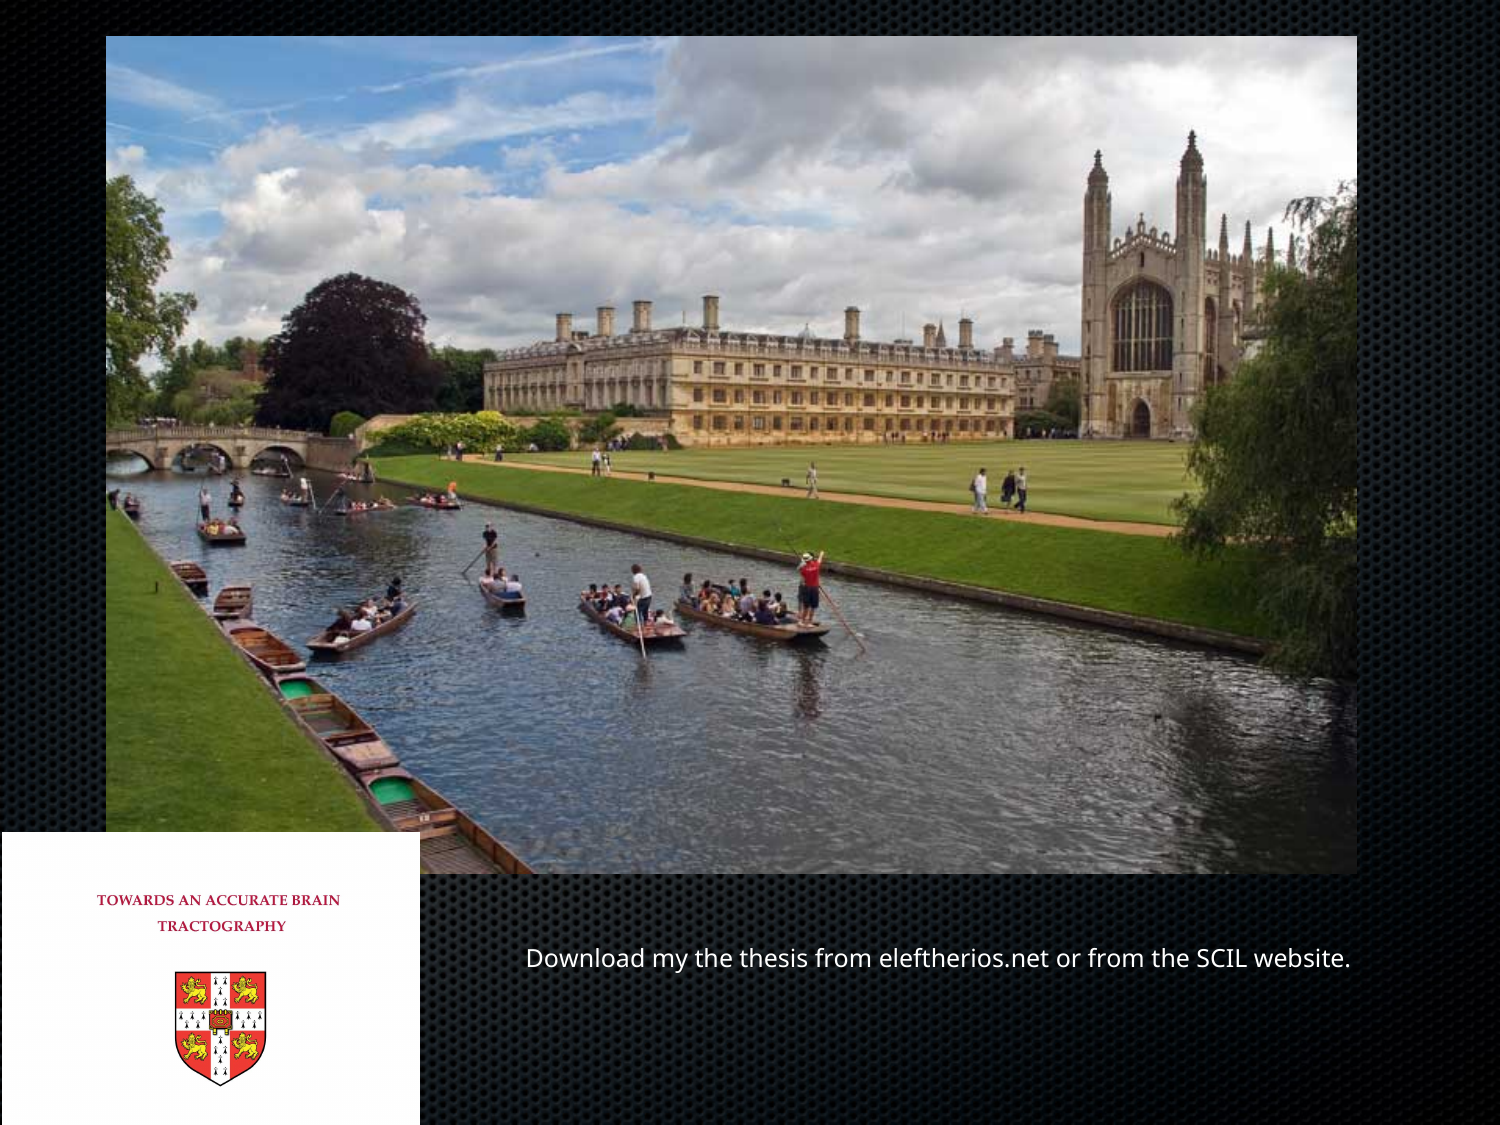

Download my the thesis from eleftherios.net or from the SCIL website.